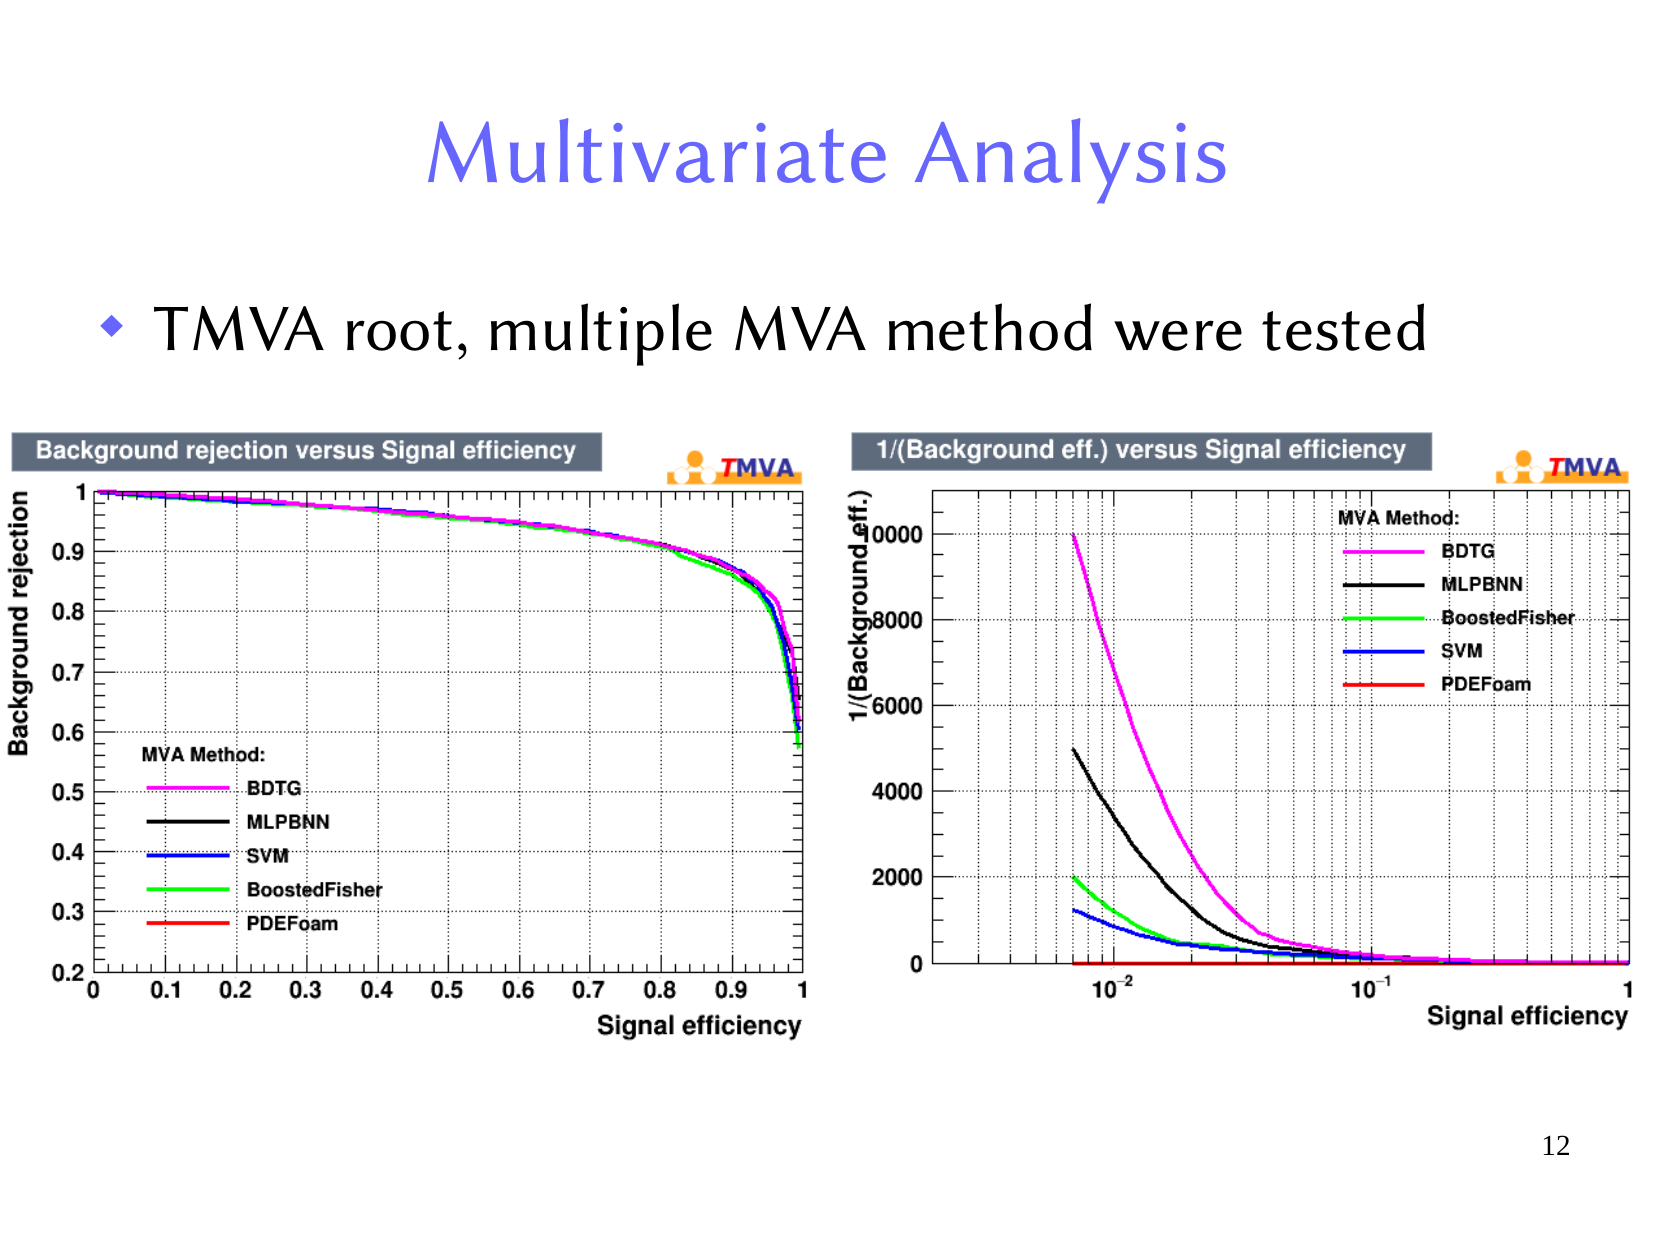

# Multivariate Analysis
TMVA root, multiple MVA method were tested
12